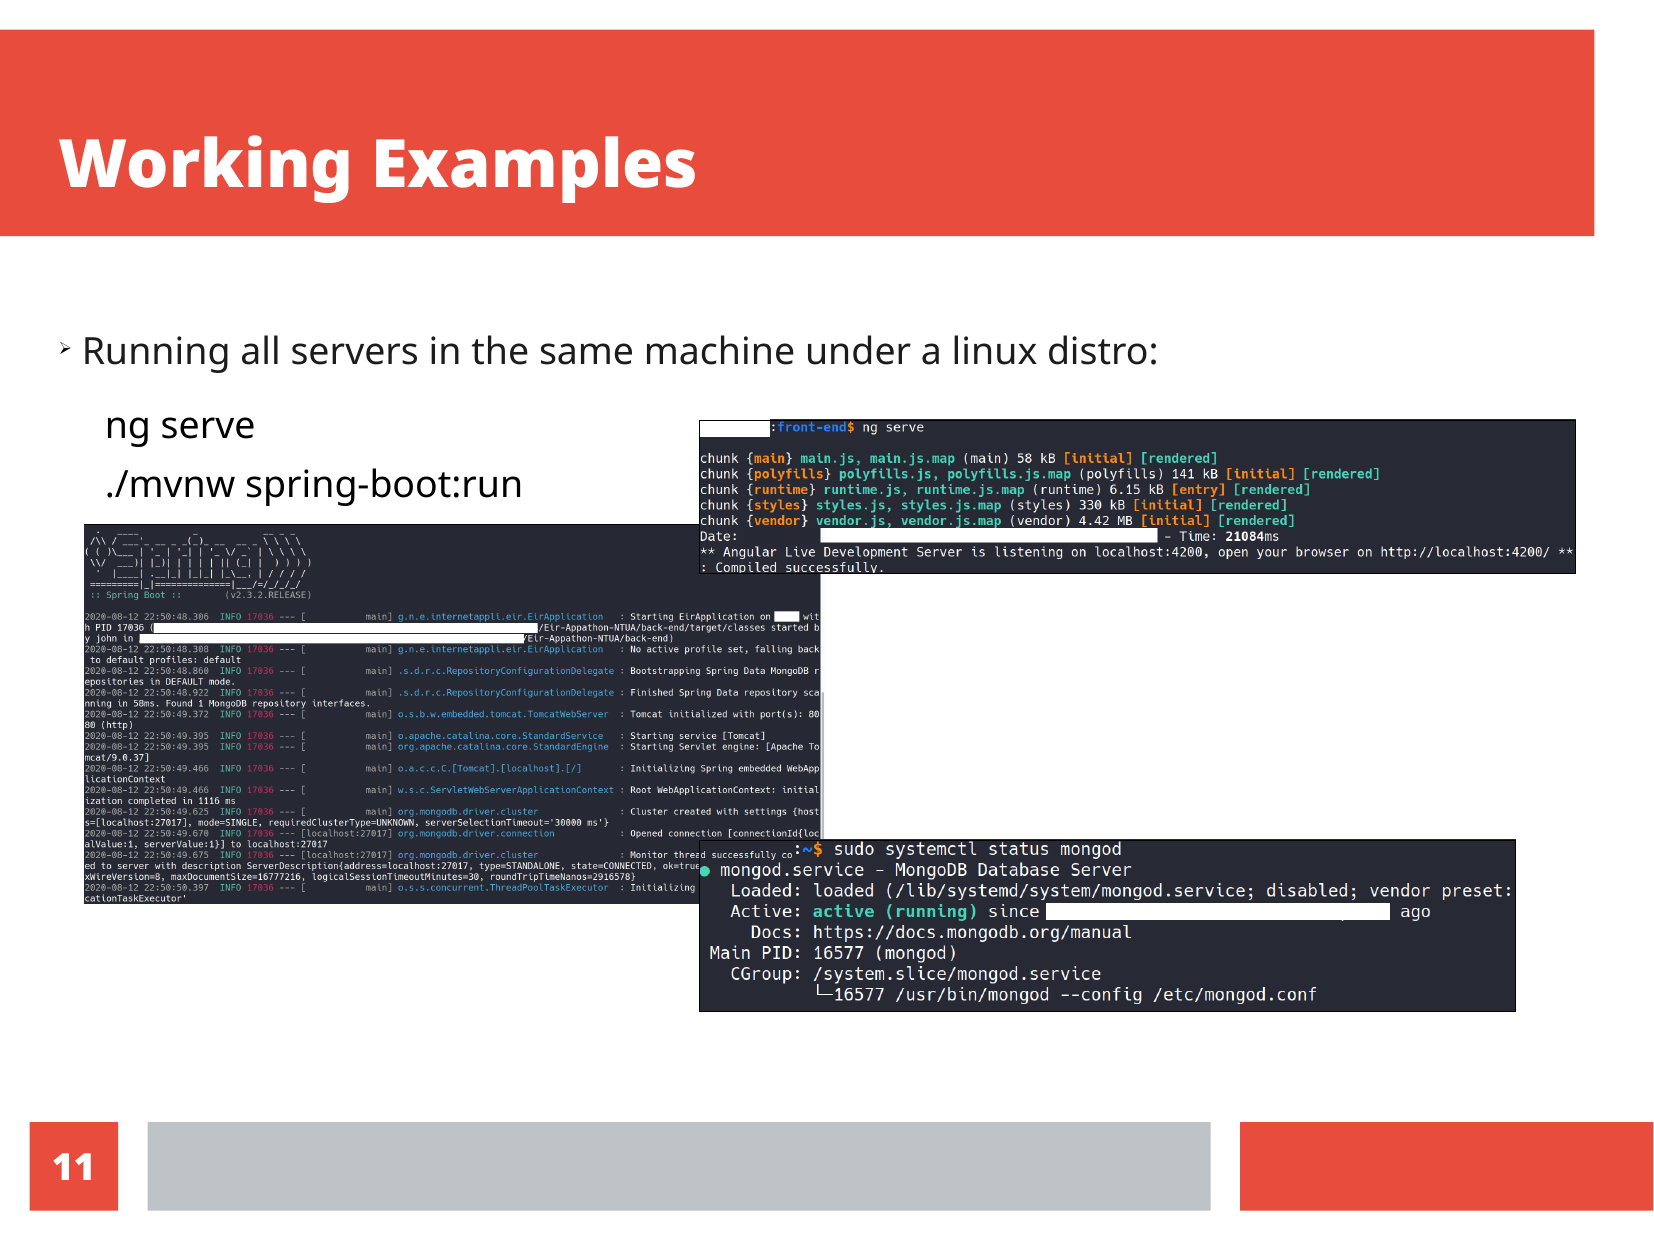

# Working Examples
 Running all servers in the same machine under a linux distro:
ng serve
./mvnw spring-boot:run
11